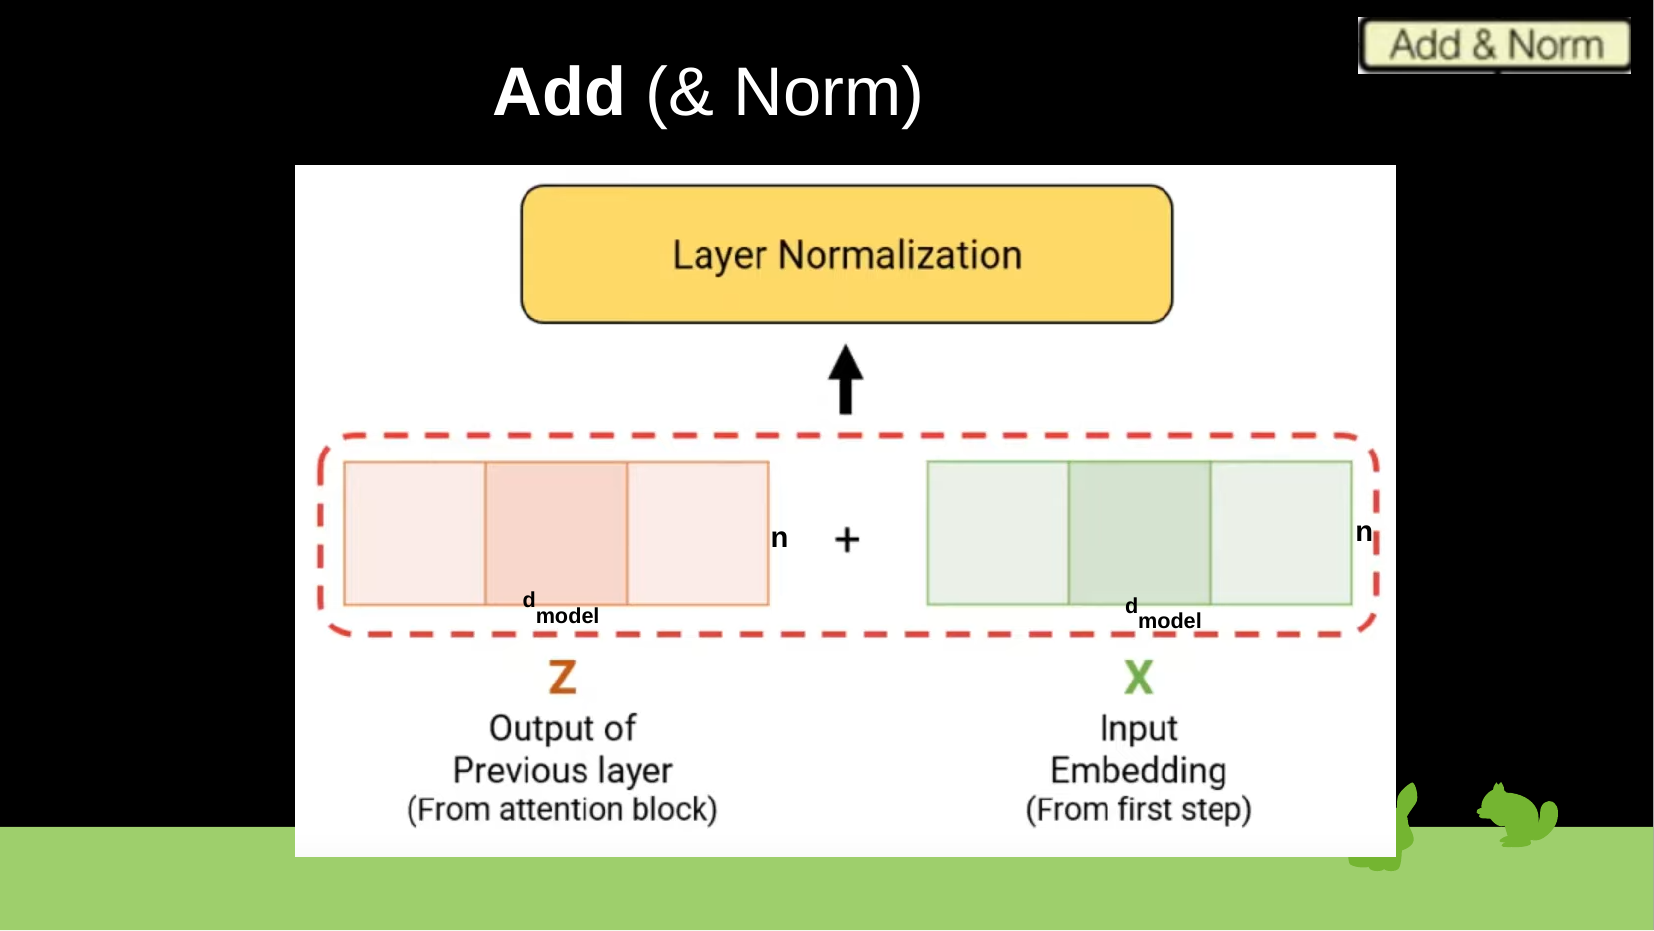

# Add (& Norm)
512
n
n
dmodel
dmodel